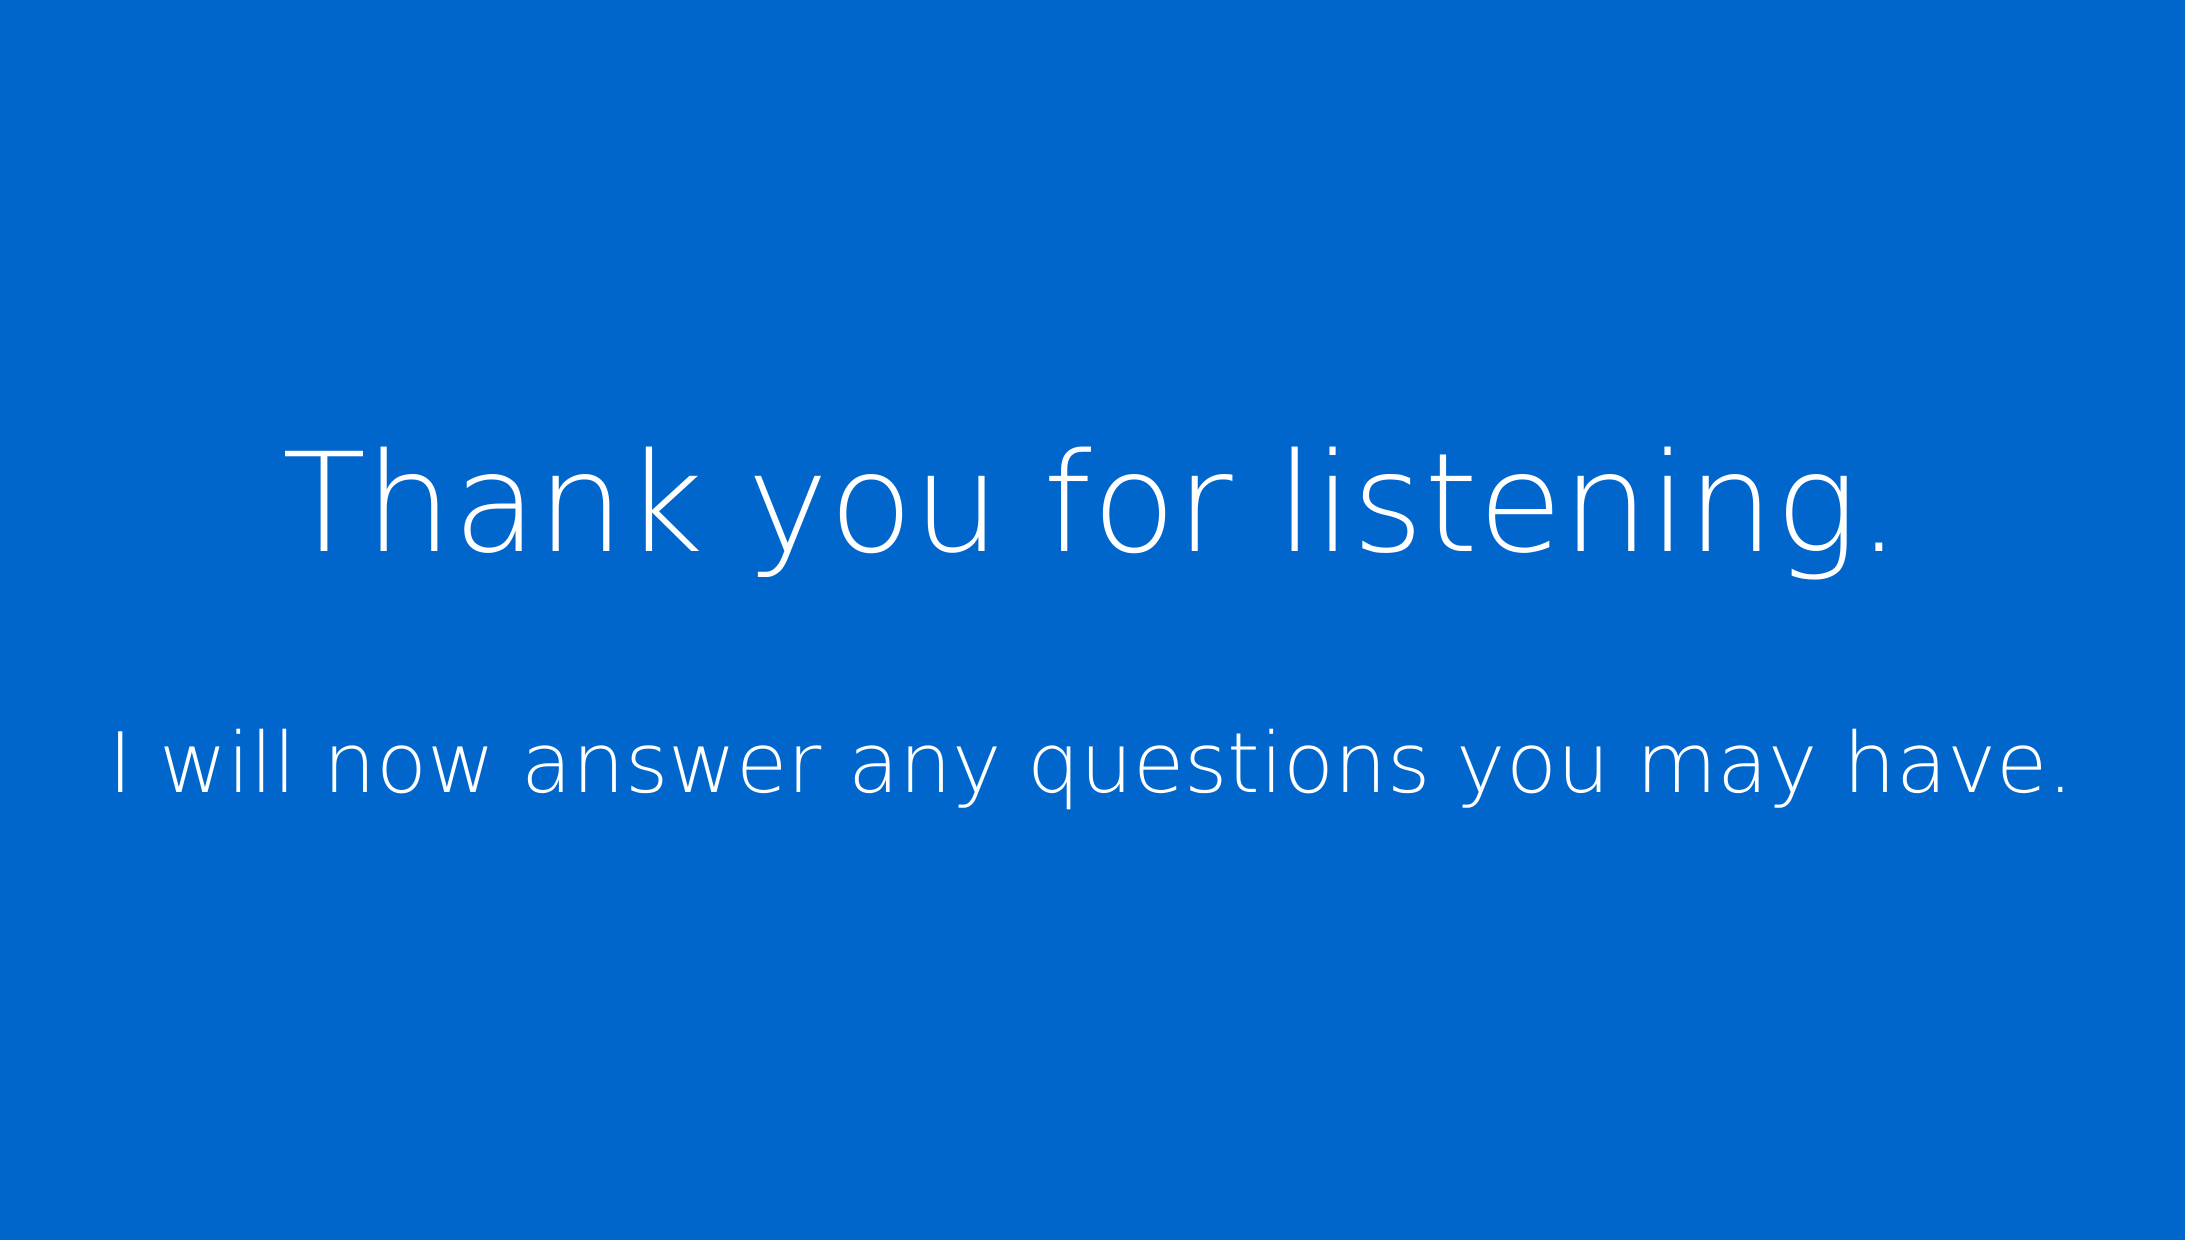

Thank you for listening.
I will now answer any questions you may have.